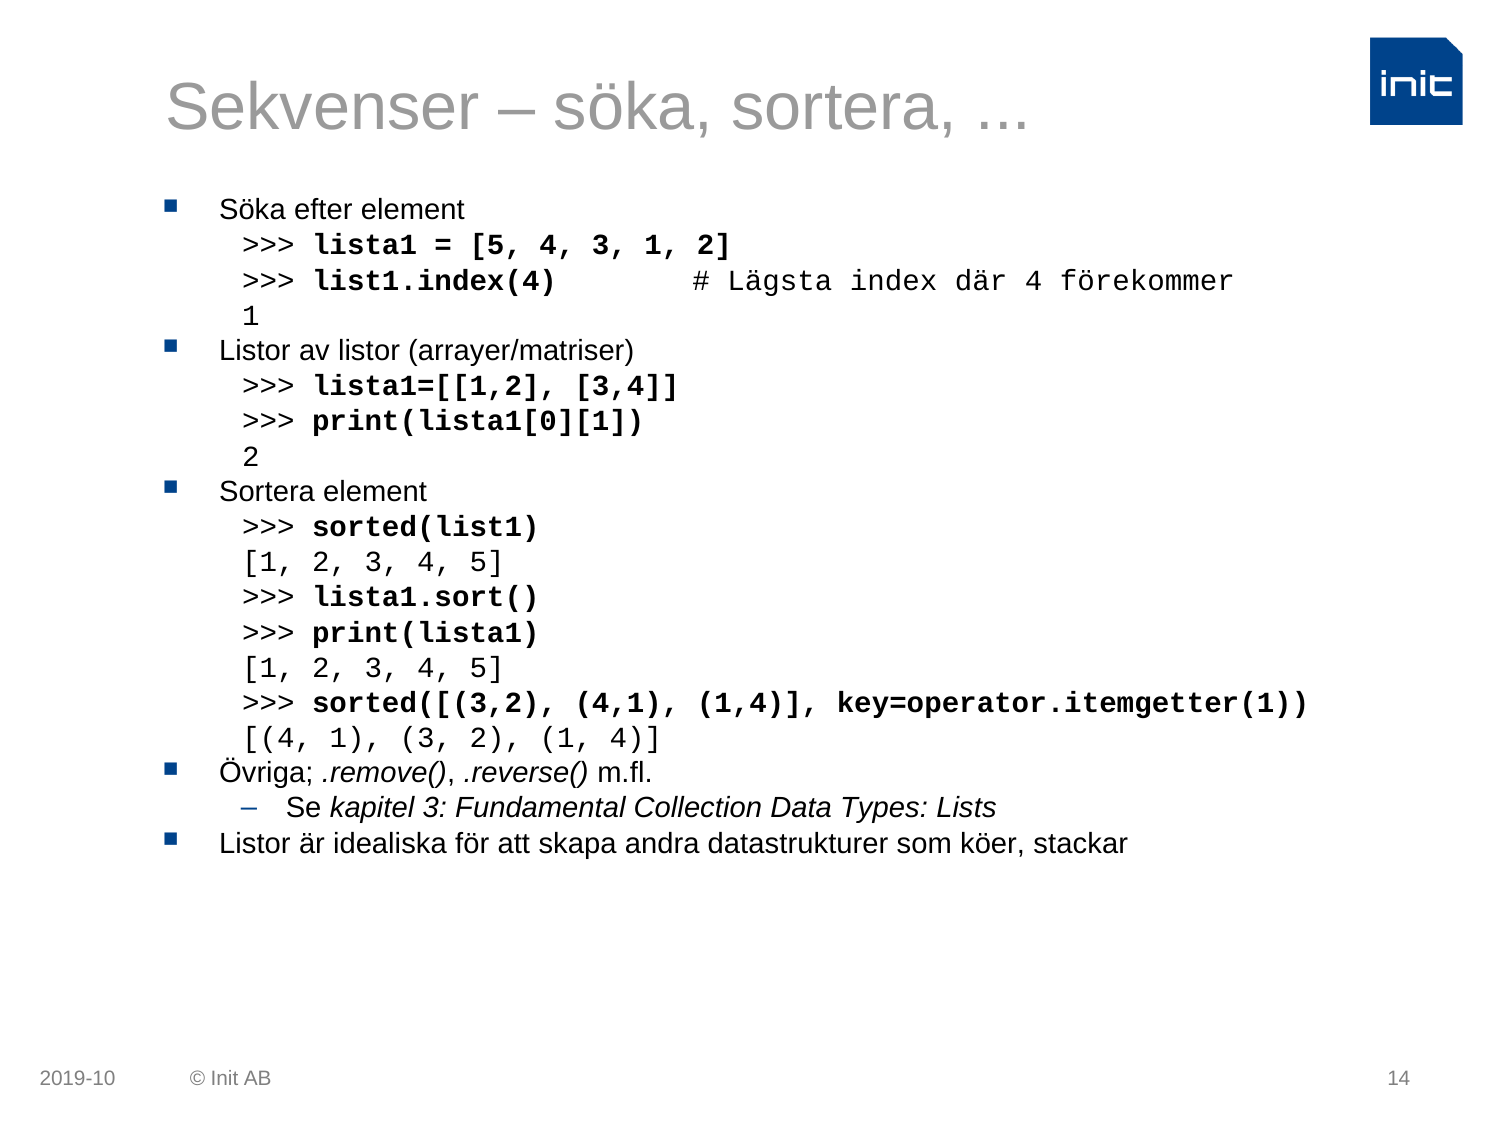

Sekvenser – söka, sortera, ...
Söka efter element
>>> lista1 = [5, 4, 3, 1, 2]
>>> list1.index(4)	 # Lägsta index där 4 förekommer
1
Listor av listor (arrayer/matriser)
>>> lista1=[[1,2], [3,4]]
>>> print(lista1[0][1])
2
Sortera element
>>> sorted(list1)
[1, 2, 3, 4, 5]
>>> lista1.sort()
>>> print(lista1)
[1, 2, 3, 4, 5]
>>> sorted([(3,2), (4,1), (1,4)], key=operator.itemgetter(1))
[(4, 1), (3, 2), (1, 4)]
Övriga; .remove(), .reverse() m.fl.
Se kapitel 3: Fundamental Collection Data Types: Lists
Listor är idealiska för att skapa andra datastrukturer som köer, stackar
2019-10
© Init AB